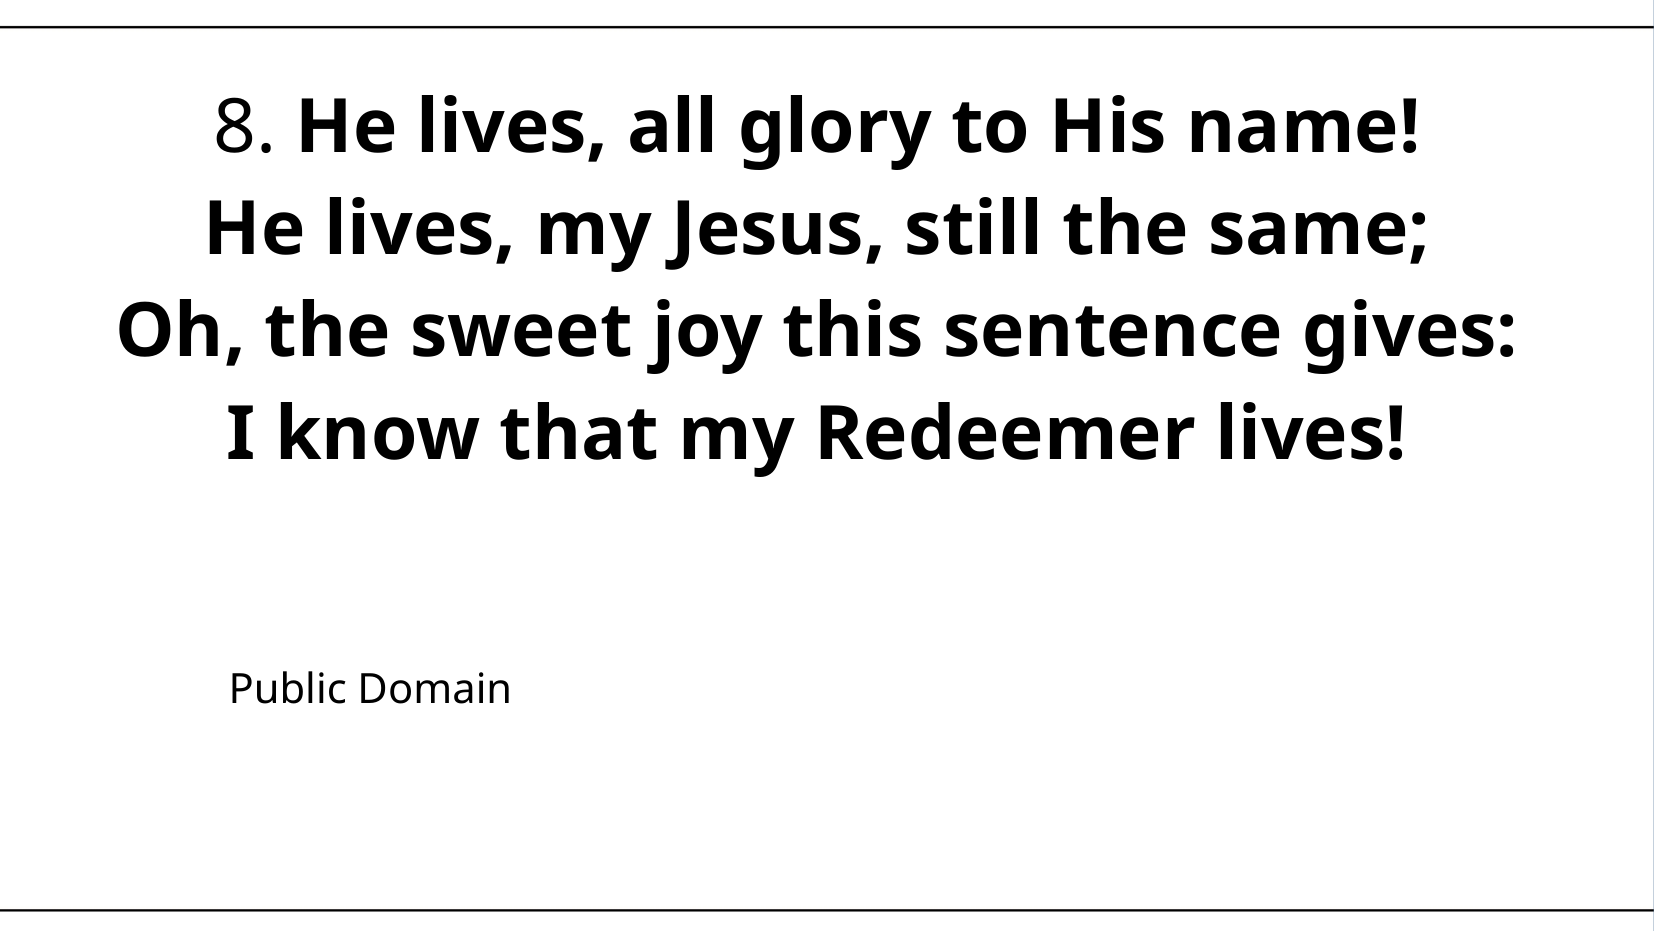

8. He lives, all glory to His name!
He lives, my Jesus, still the same;
Oh, the sweet joy this sentence gives:
I know that my Redeemer lives!
 Public Domain